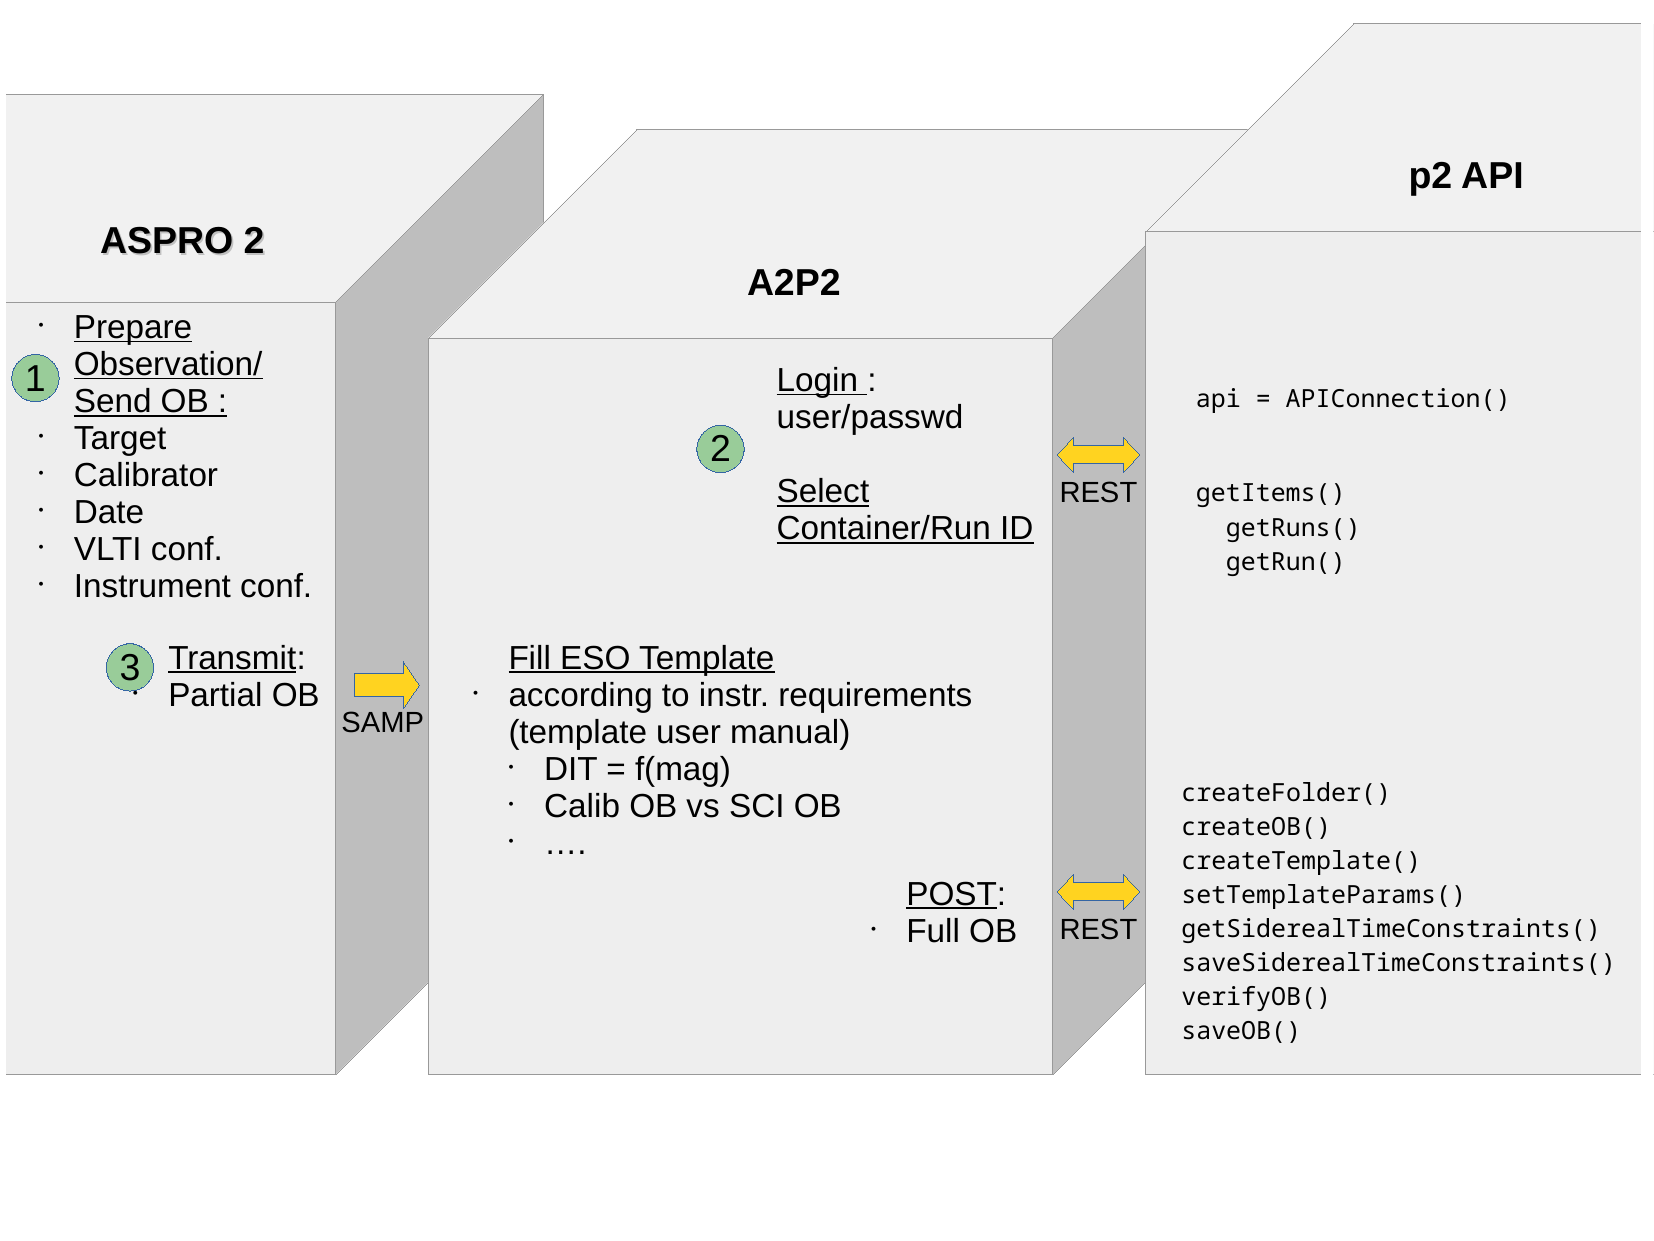

p2 API
ASPRO 2
A2P2
Prepare Observation/ Send OB :
Target
Calibrator
Date
VLTI conf.
Instrument conf.
1
Login :
user/passwd
Select Container/Run ID
api = APIConnection()
2
REST
getItems()
 getRuns()
 getRun()
Transmit:
Partial OB
Fill ESO Template
according to instr. requirements (template user manual)
DIT = f(mag)
Calib OB vs SCI OB
….
3
SAMP
createFolder()
createOB()
createTemplate()
setTemplateParams()
getSiderealTimeConstraints()
saveSiderealTimeConstraints()
verifyOB()
saveOB()
POST:
Full OB
REST